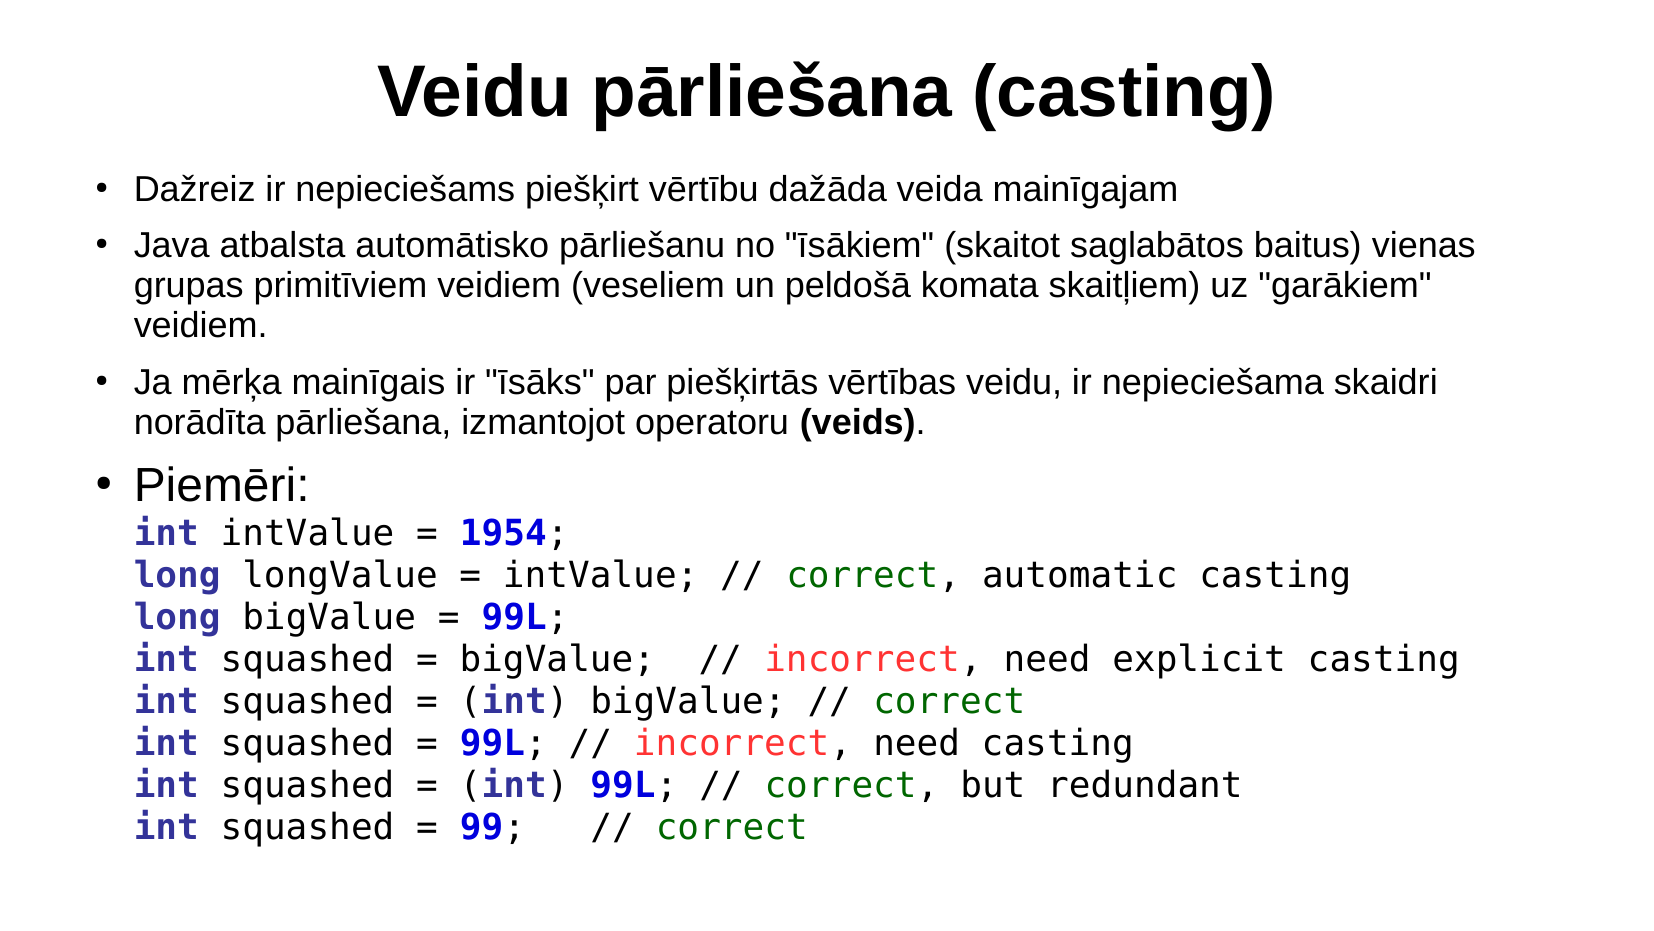

# Veidu pārliešana (casting)
Dažreiz ir nepieciešams piešķirt vērtību dažāda veida mainīgajam
Java atbalsta automātisko pārliešanu no "īsākiem" (skaitot saglabātos baitus) vienas grupas primitīviem veidiem (veseliem un peldošā komata skaitļiem) uz "garākiem" veidiem.
Ja mērķa mainīgais ir "īsāks" par piešķirtās vērtības veidu, ir nepieciešama skaidri norādīta pārliešana, izmantojot operatoru (veids).
Piemēri:
int intValue = 1954;
long longValue = intValue; // correct, automatic casting
long bigValue = 99L;
int squashed = bigValue; // incorrect, need explicit casting
int squashed = (int) bigValue; // correct
int squashed = 99L; // incorrect, need casting
int squashed = (int) 99L; // correct, but redundant
int squashed = 99; // correct